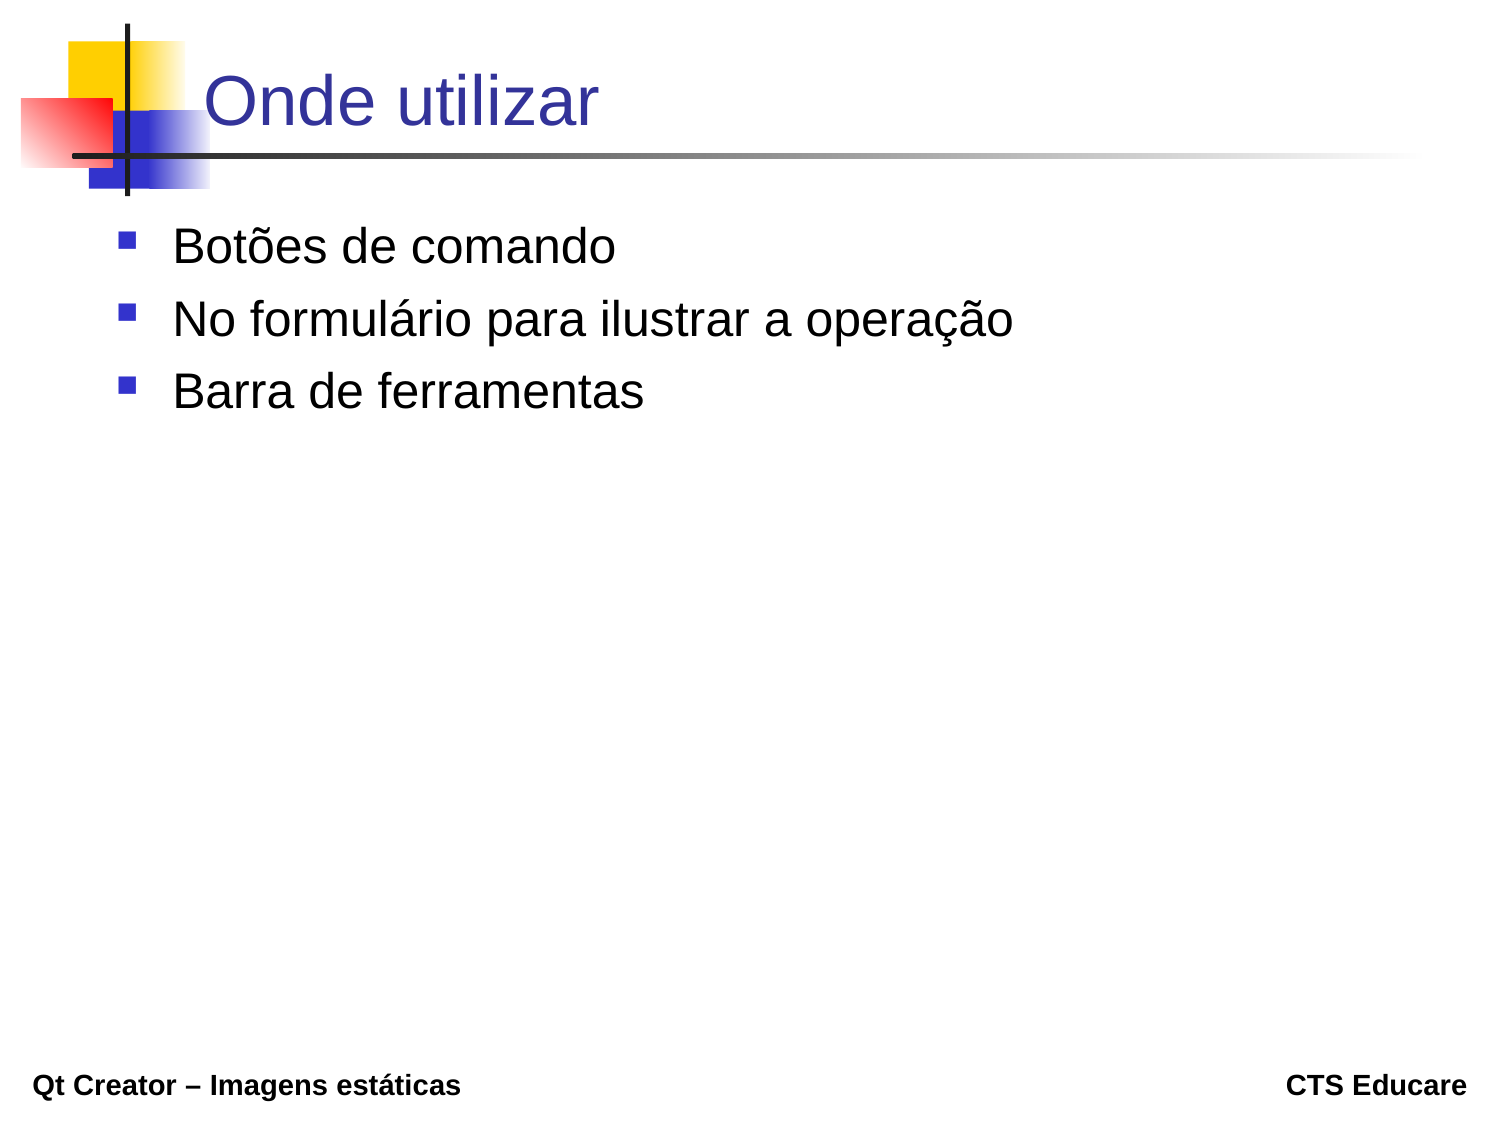

# Onde utilizar
Botões de comando
No formulário para ilustrar a operação
Barra de ferramentas